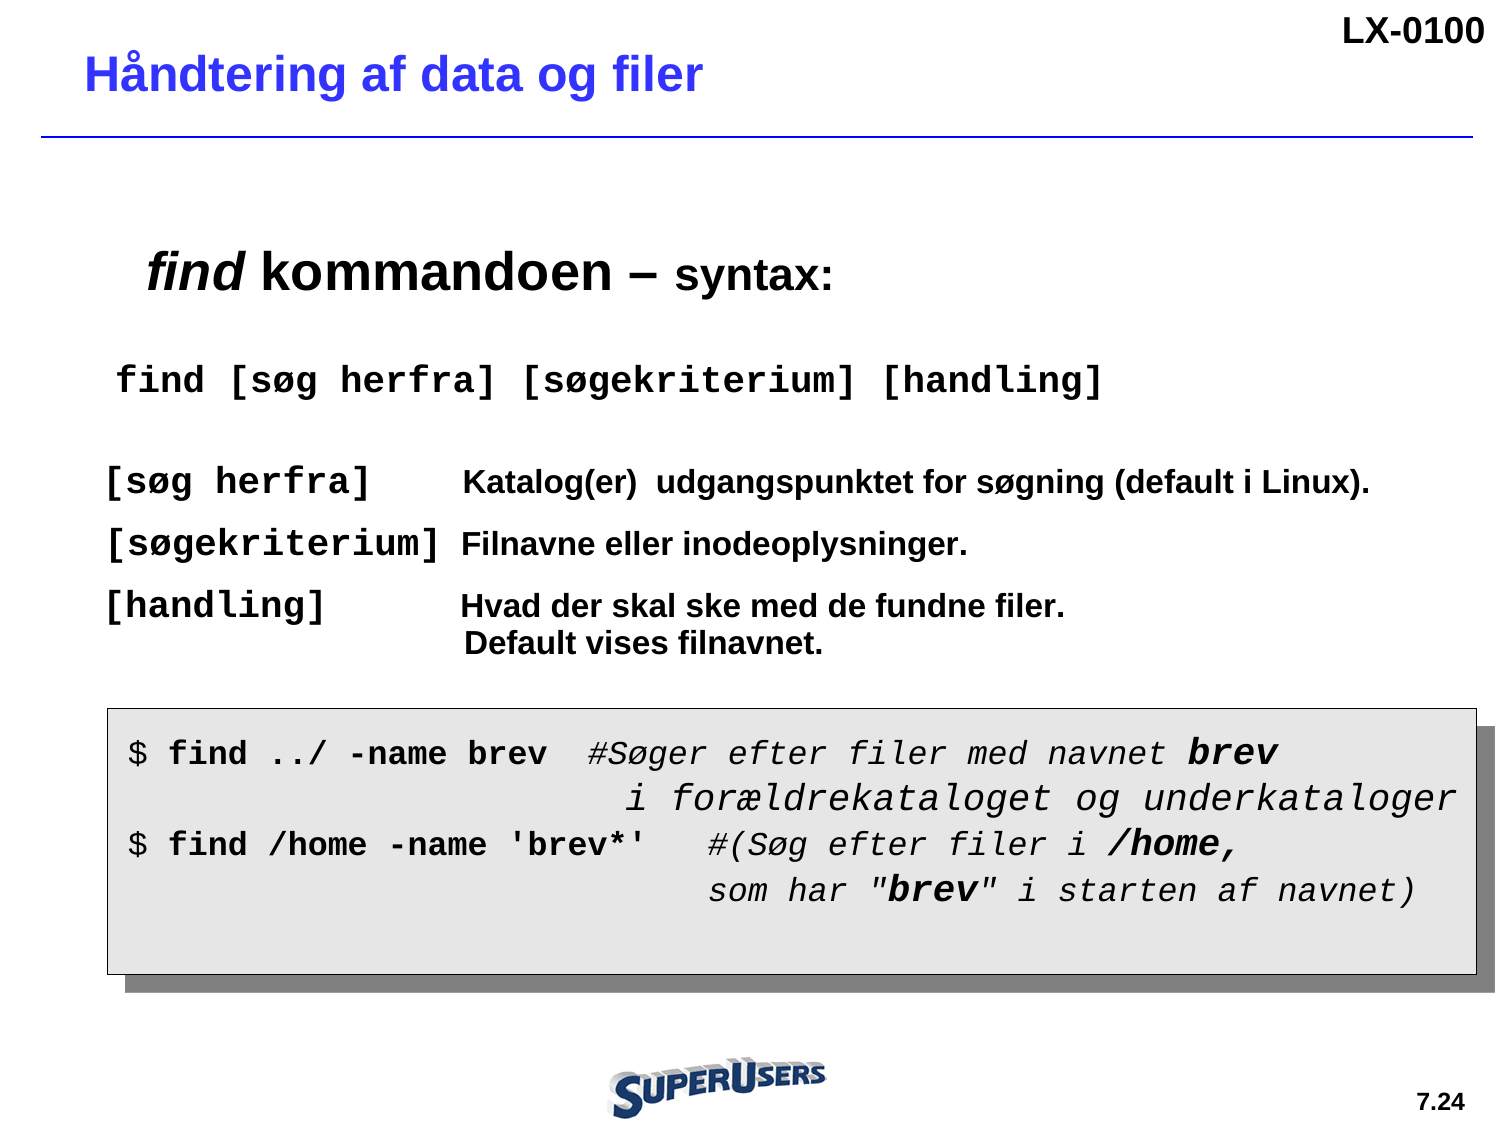

# Håndtering af data og filer
find kommandoen – syntax:
 find [søg herfra] [søgekriterium] [handling]
[søg herfra] Katalog(er) udgangspunktet for søgning (default i Linux).
[søgekriterium] Filnavne eller inodeoplysninger.
[handling] Hvad der skal ske med de fundne filer.
 Default vises filnavnet.
 $ find ../ -name brev #Søger efter filer med navnet brev
 			 i forældrekataloget og underkataloger
 $ find /home -name 'brev*' #(Søg efter filer i /home,
 				som har "brev" i starten af navnet)